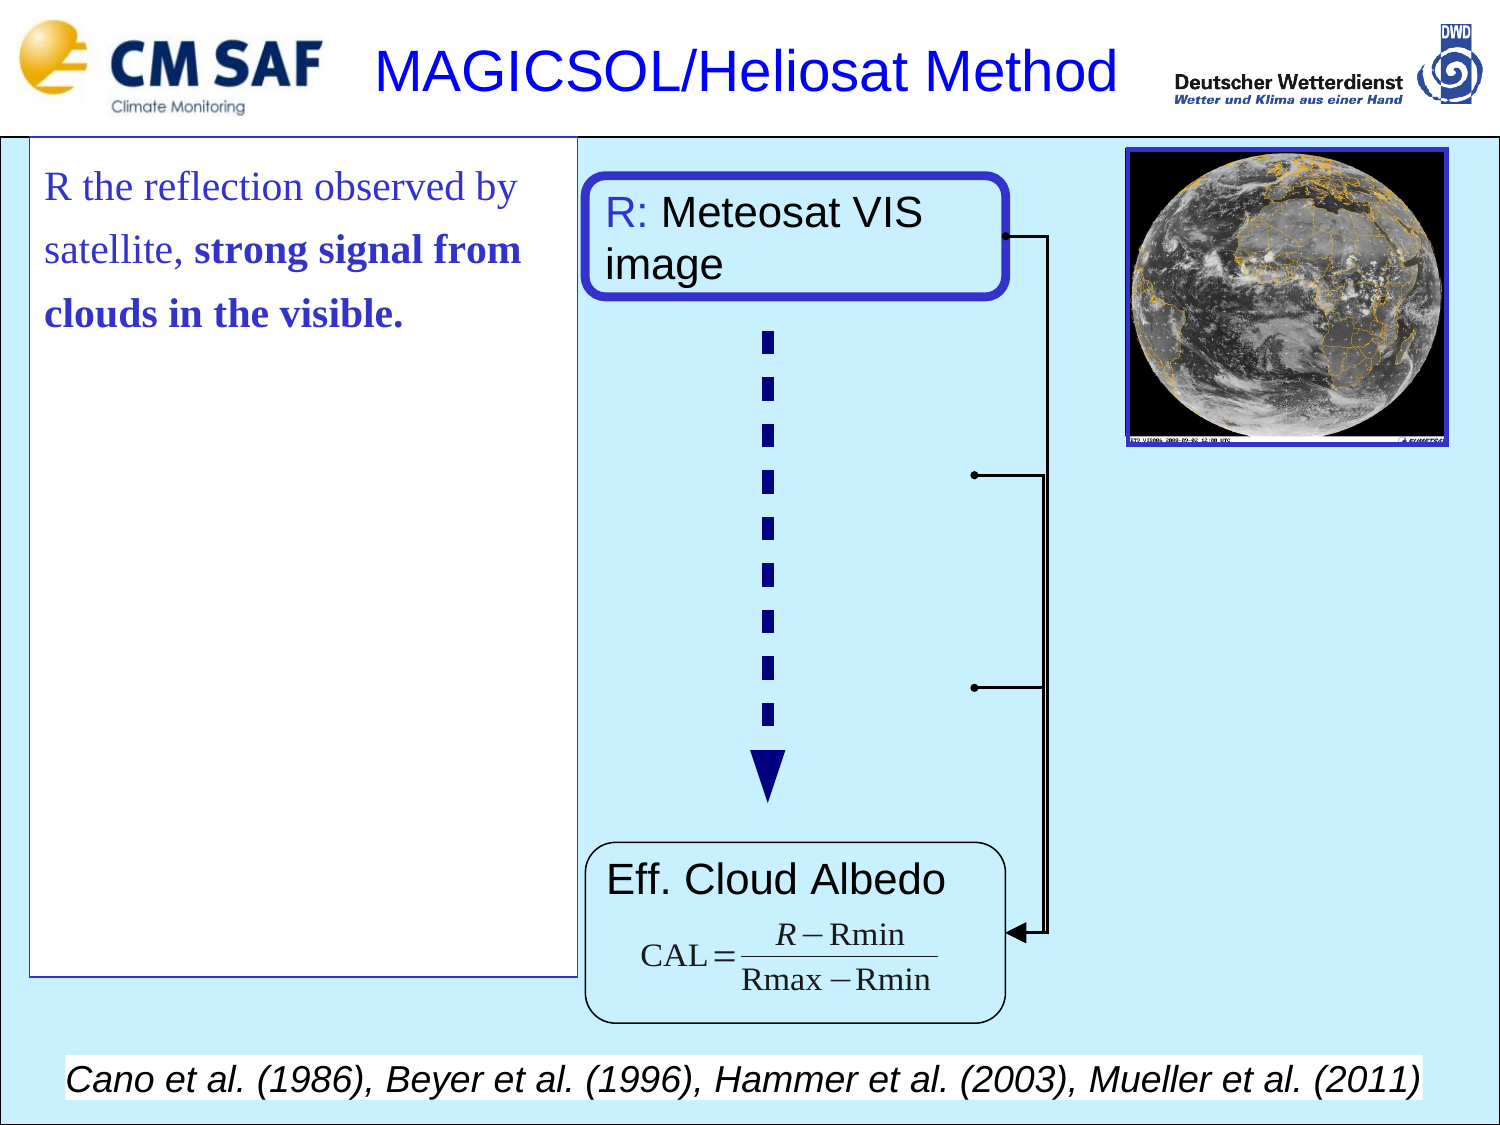

MAGICSOL/Heliosat Method
# R the reflection observed by satellite, strong signal from clouds in the visible.
R: Meteosat VIS image
Eff. Cloud Albedo
Cano et al. (1986), Beyer et al. (1996), Hammer et al. (2003), Mueller et al. (2011)